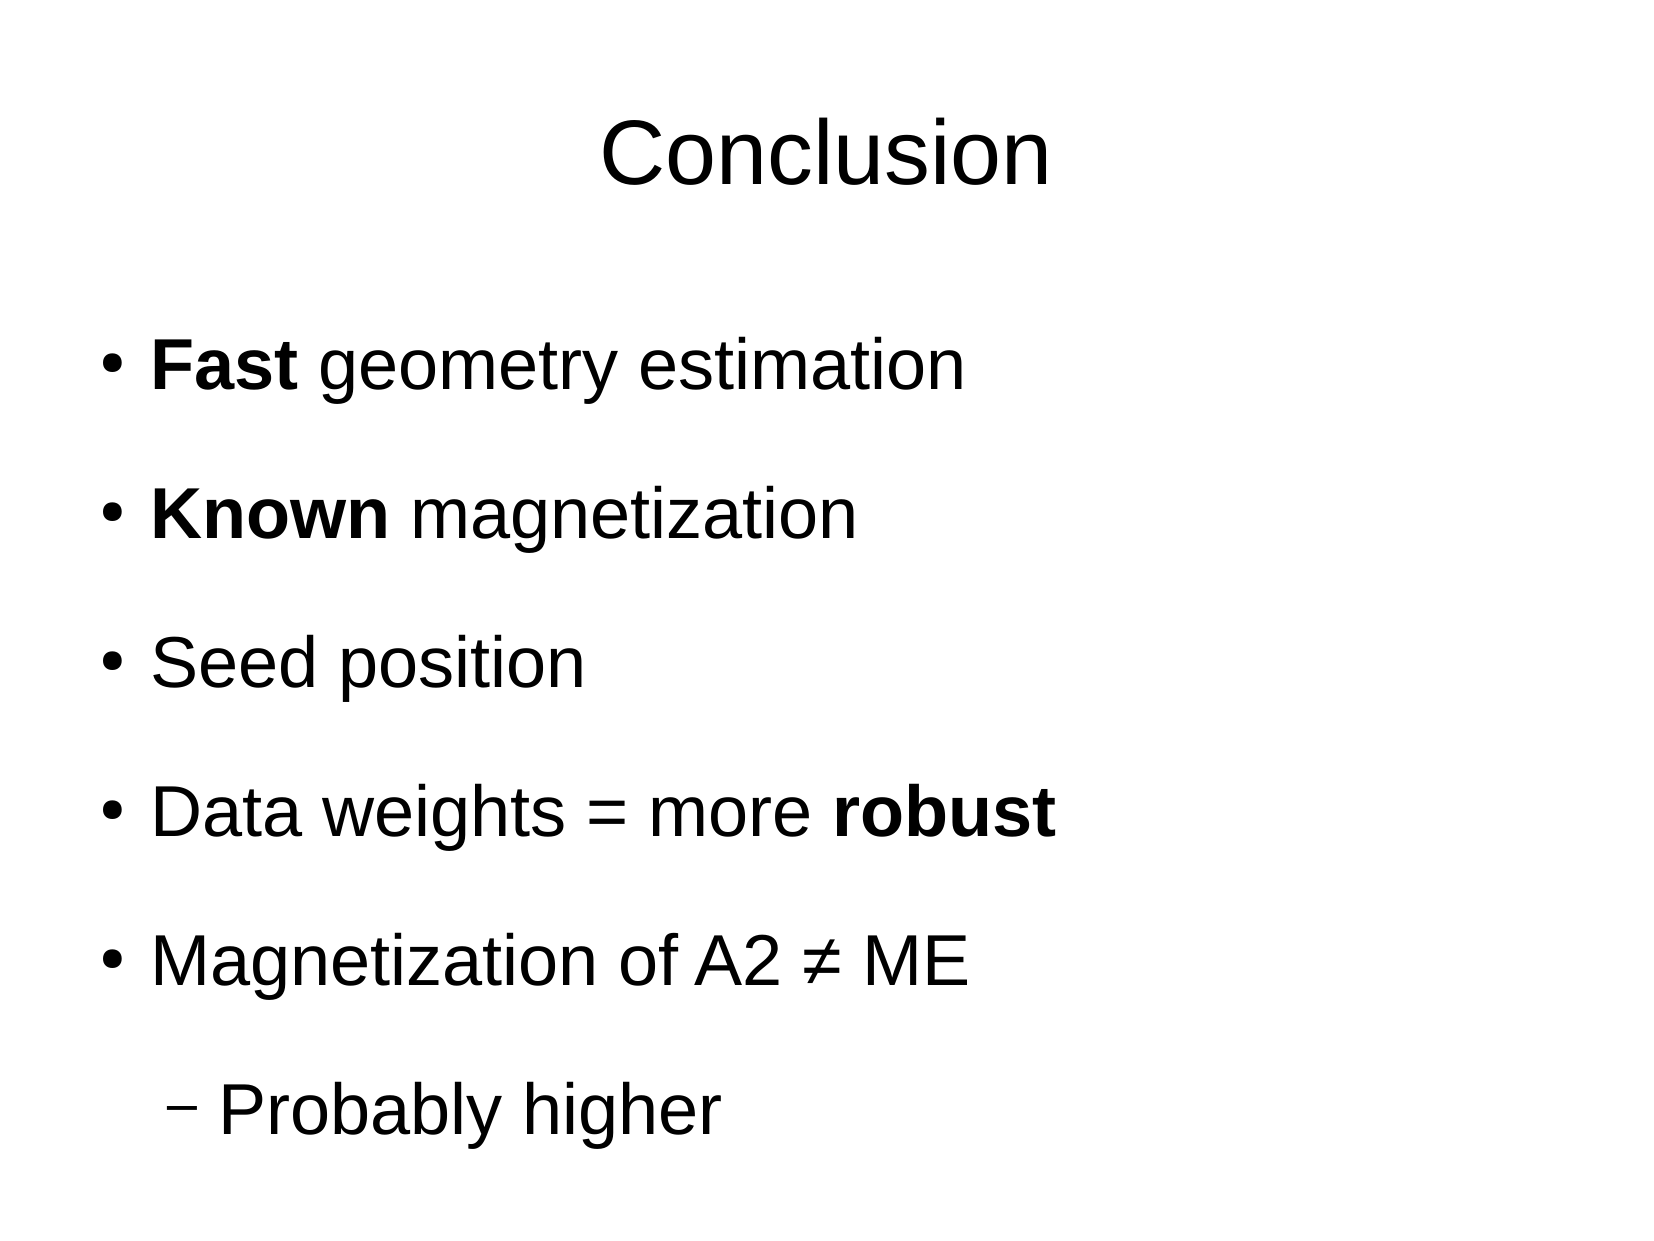

# Conclusion
Fast geometry estimation
Known magnetization
Seed position
Data weights = more robust
Magnetization of A2 ≠ ME
Probably higher